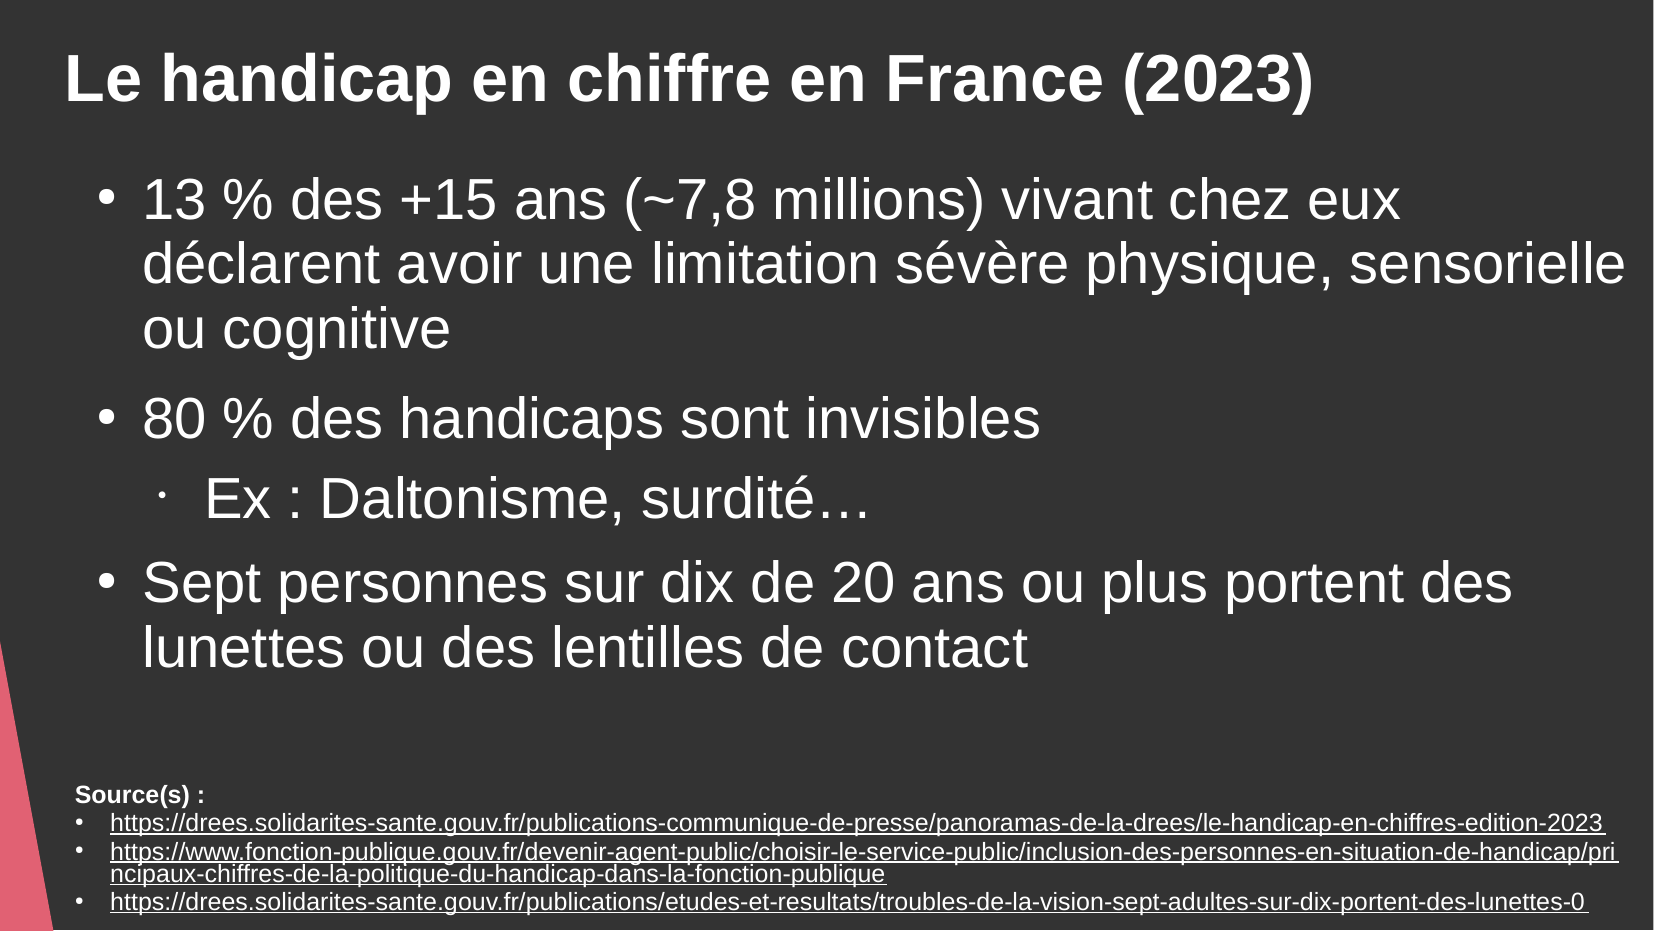

# Le handicap en chiffre en France (2023)
13 % des +15 ans (~7,8 millions) vivant chez eux déclarent avoir une limitation sévère physique, sensorielle ou cognitive
80 % des handicaps sont invisibles
Ex : Daltonisme, surdité…
Sept personnes sur dix de 20 ans ou plus portent des lunettes ou des lentilles de contact
Source(s) :
https://drees.solidarites-sante.gouv.fr/publications-communique-de-presse/panoramas-de-la-drees/le-handicap-en-chiffres-edition-2023
https://www.fonction-publique.gouv.fr/devenir-agent-public/choisir-le-service-public/inclusion-des-personnes-en-situation-de-handicap/principaux-chiffres-de-la-politique-du-handicap-dans-la-fonction-publique
https://drees.solidarites-sante.gouv.fr/publications/etudes-et-resultats/troubles-de-la-vision-sept-adultes-sur-dix-portent-des-lunettes-0